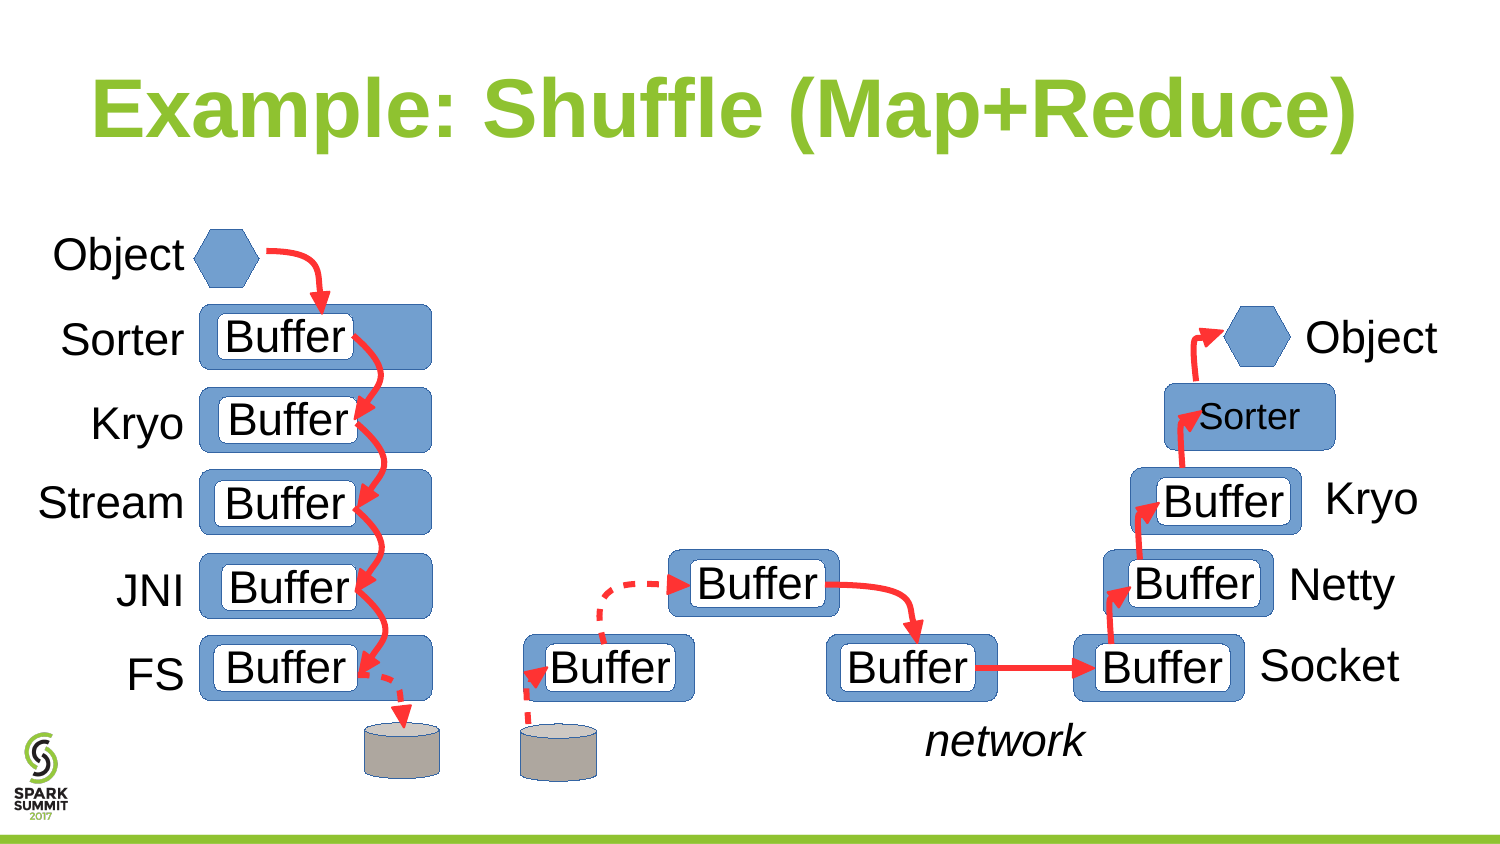

# Example: Shuffle (Map+Reduce)
Object
Object
Sorter
Buffer
Sorter
Kryo
Buffer
Kryo
Stream
Buffer
Buffer
Netty
JNI
Buffer
Buffer
Buffer
Socket
FS
Buffer
Buffer
Buffer
Buffer
network